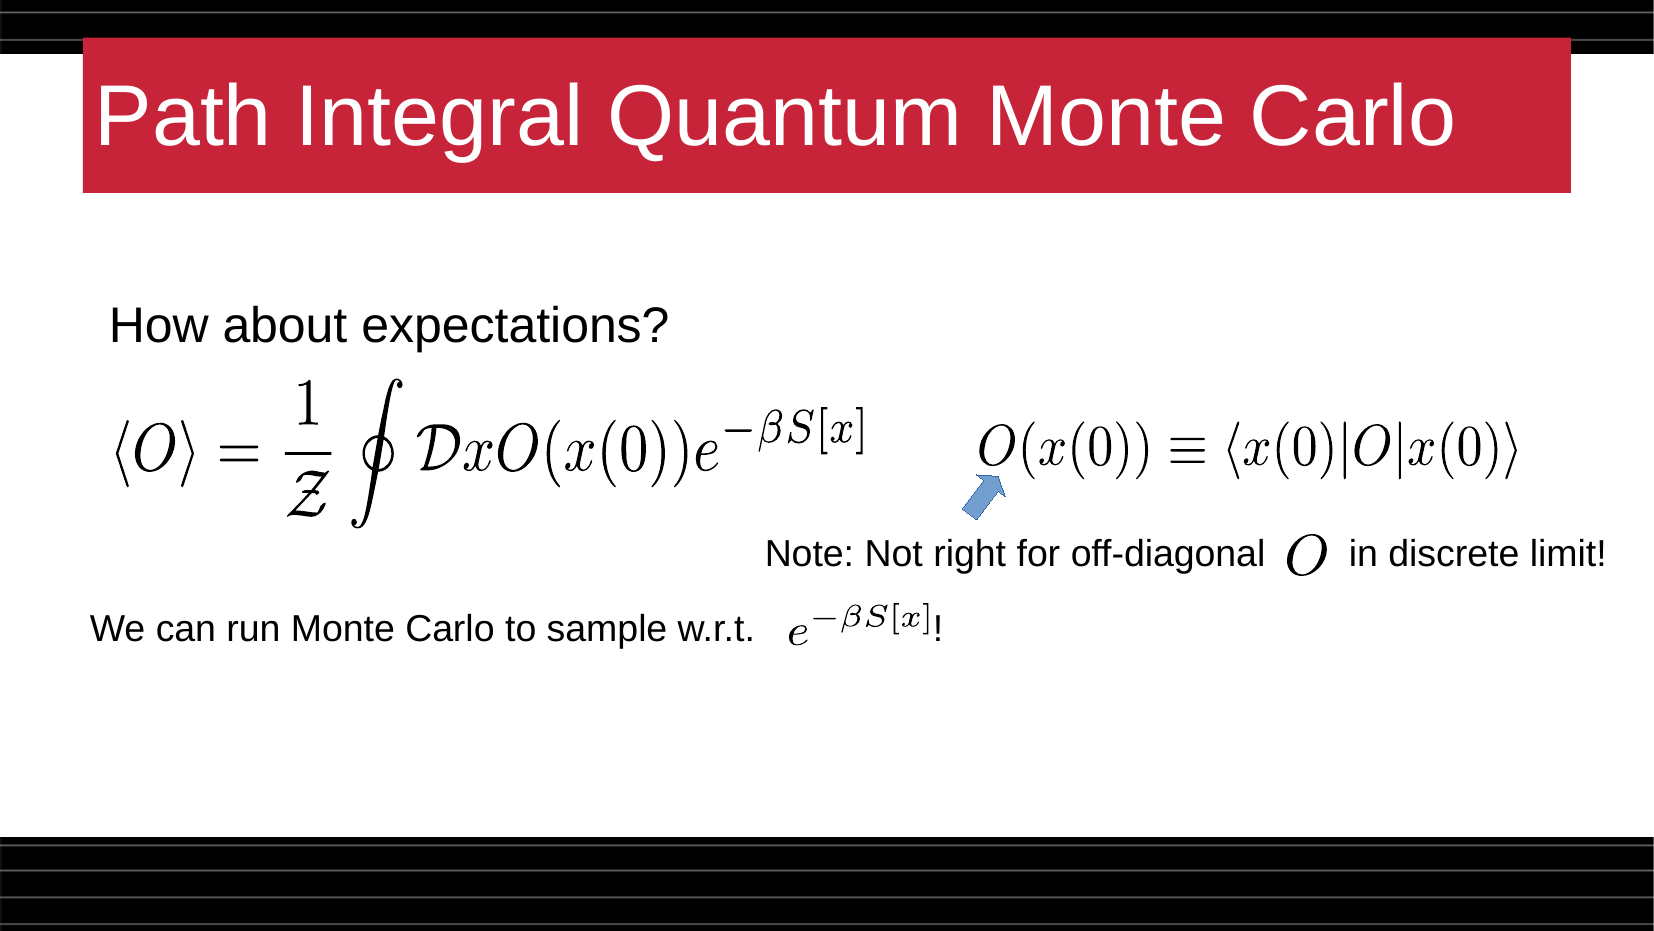

Path Integral Quantum Monte Carlo
# How about expectations?
Note: Not right for off-diagonal in discrete limit!
We can run Monte Carlo to sample w.r.t. !